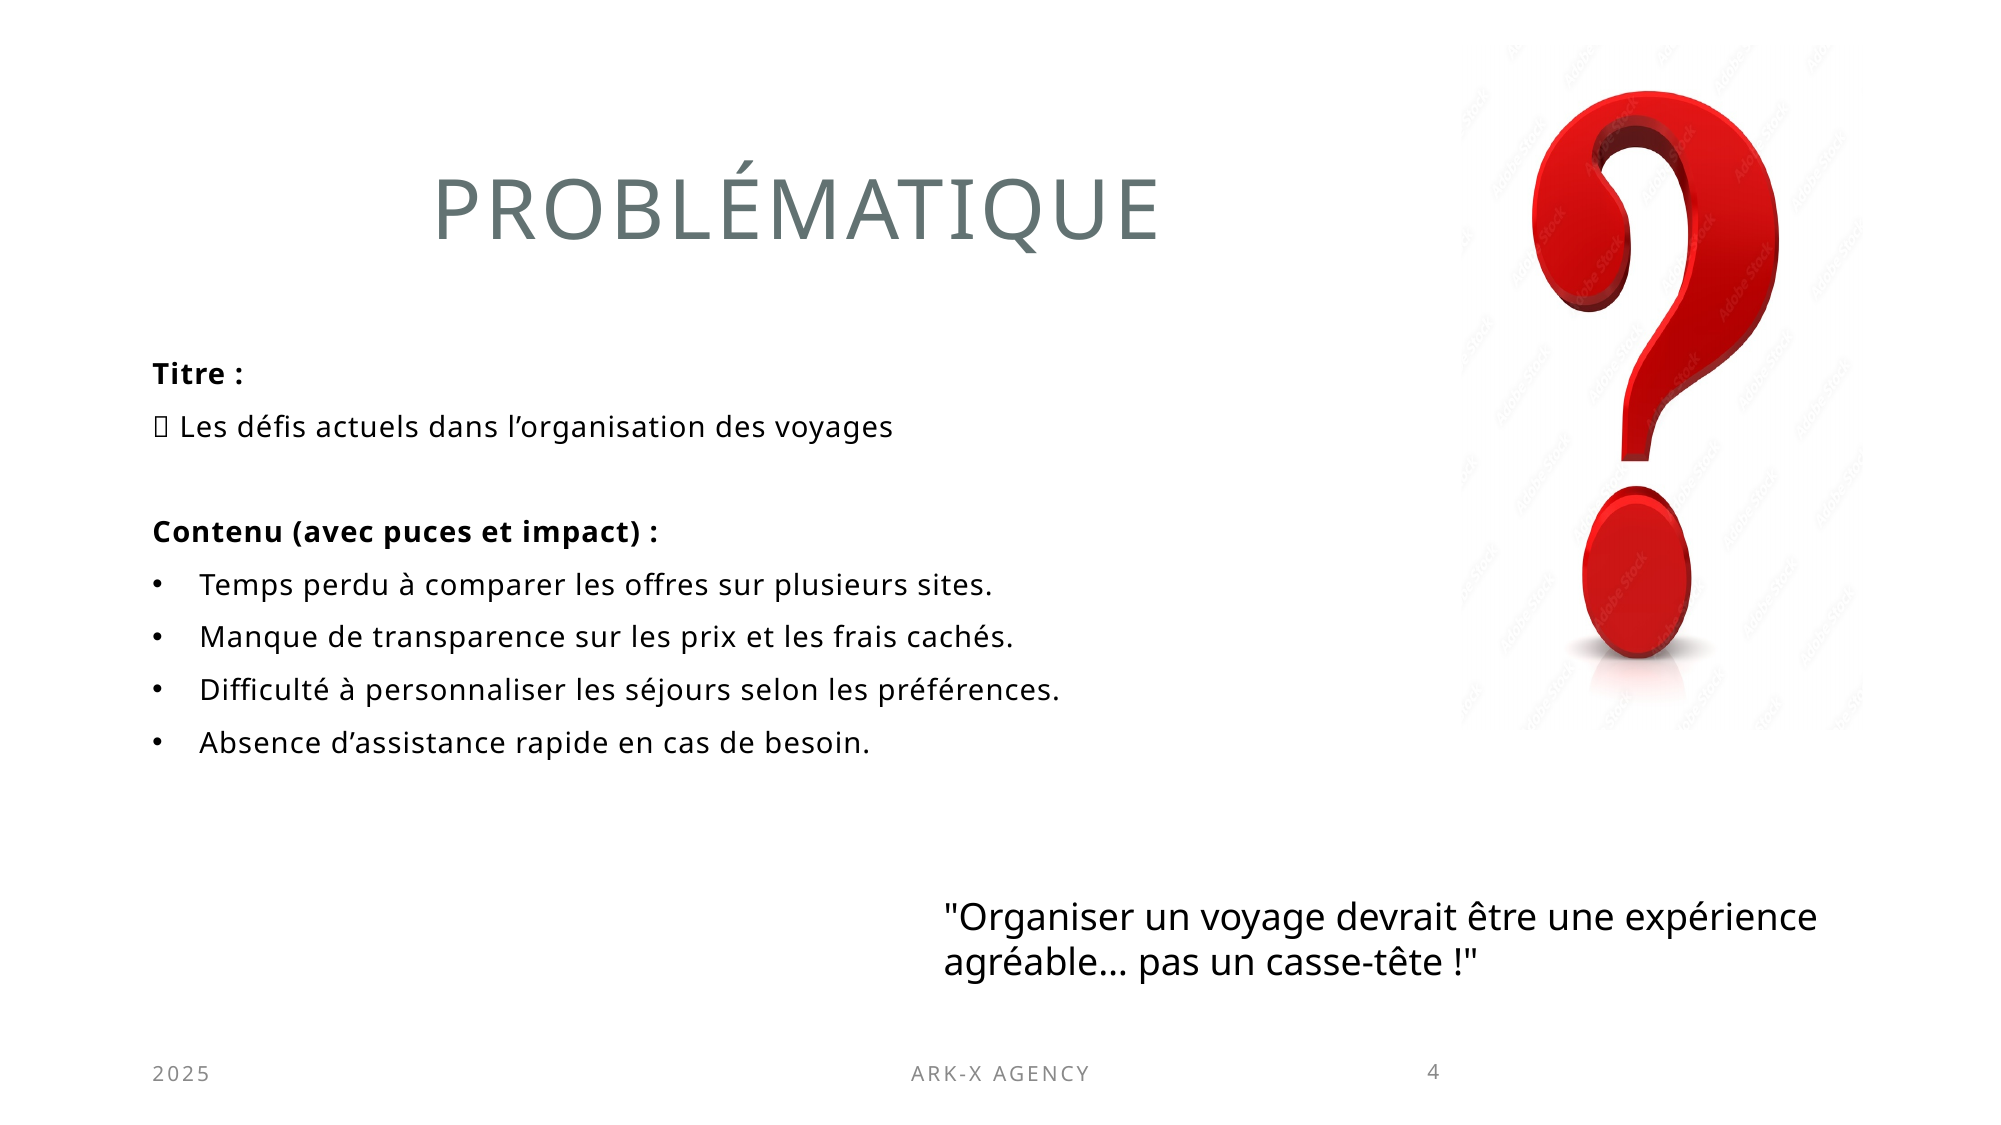

# Problématique
Titre :
🚨 Les défis actuels dans l’organisation des voyages
Contenu (avec puces et impact) :
Temps perdu à comparer les offres sur plusieurs sites.
Manque de transparence sur les prix et les frais cachés.
Difficulté à personnaliser les séjours selon les préférences.
Absence d’assistance rapide en cas de besoin.
"Organiser un voyage devrait être une expérience agréable… pas un casse-tête !"
2025
Ark-x agency